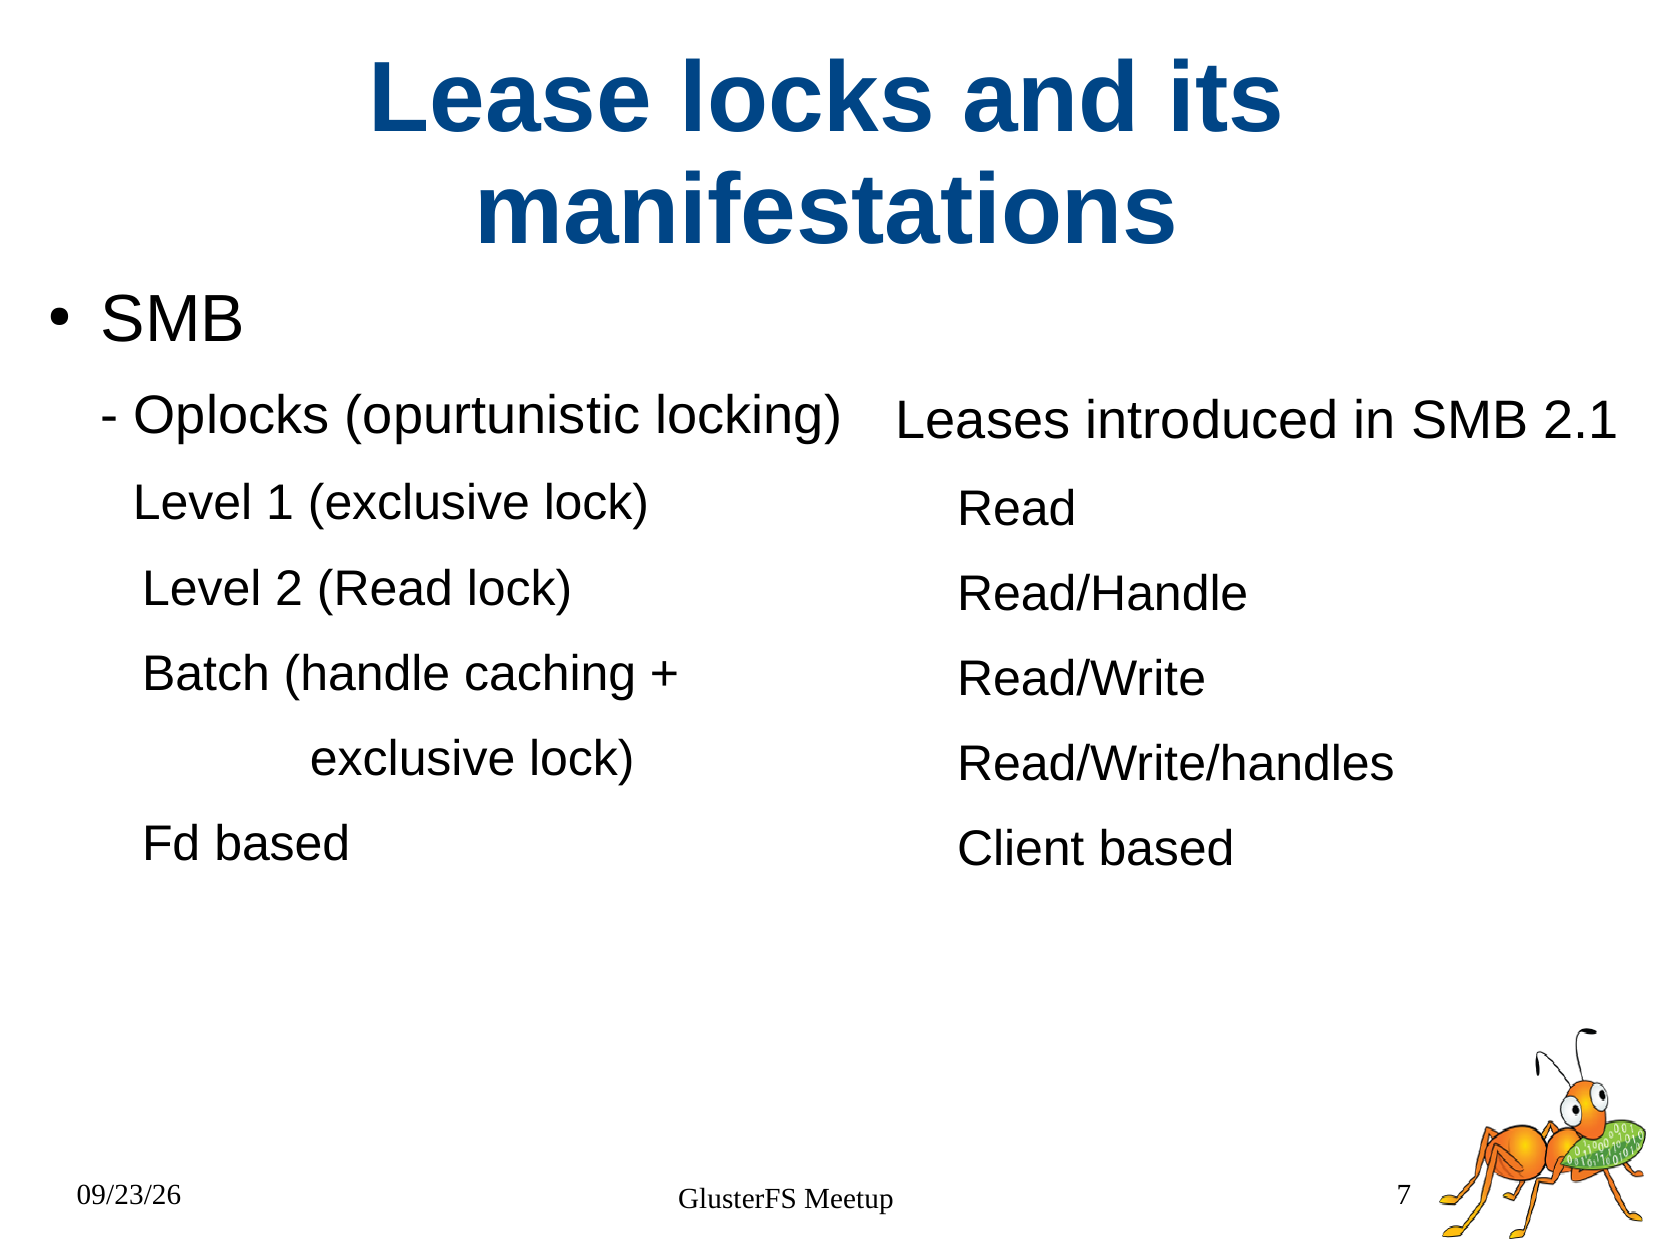

# Lease locks and its manifestations
SMB
- Oplocks (opurtunistic locking)
 	 Level 1 (exclusive lock)
 Level 2 (Read lock)
 Batch (handle caching +
 exclusive lock)
 Fd based
 Leases introduced in SMB 2.1
 Read
 Read/Handle
 Read/Write
 Read/Write/handles
 Client based
7